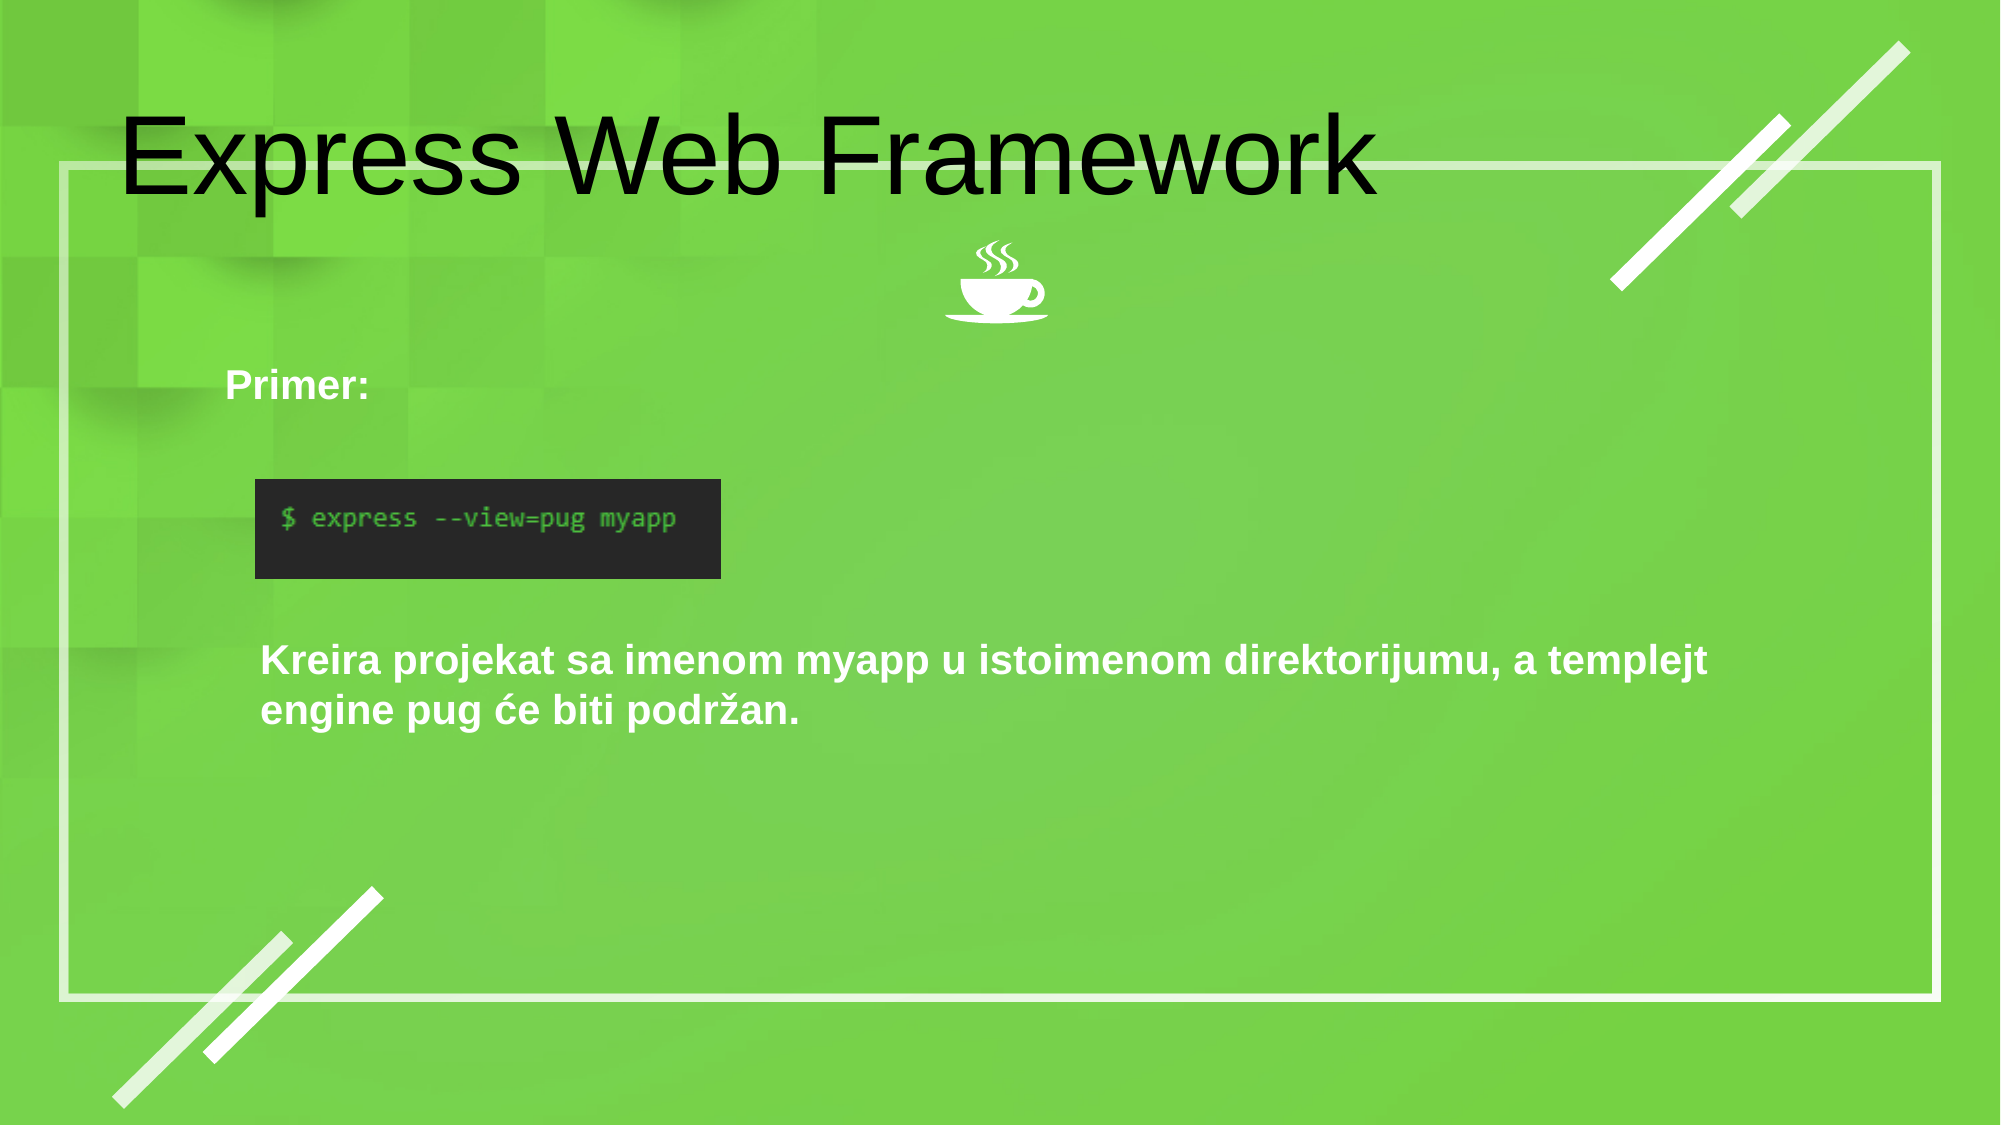

Express Web Framework
Primer:
Kreira projekat sa imenom myapp u istoimenom direktorijumu, a templejt engine pug će biti podržan.